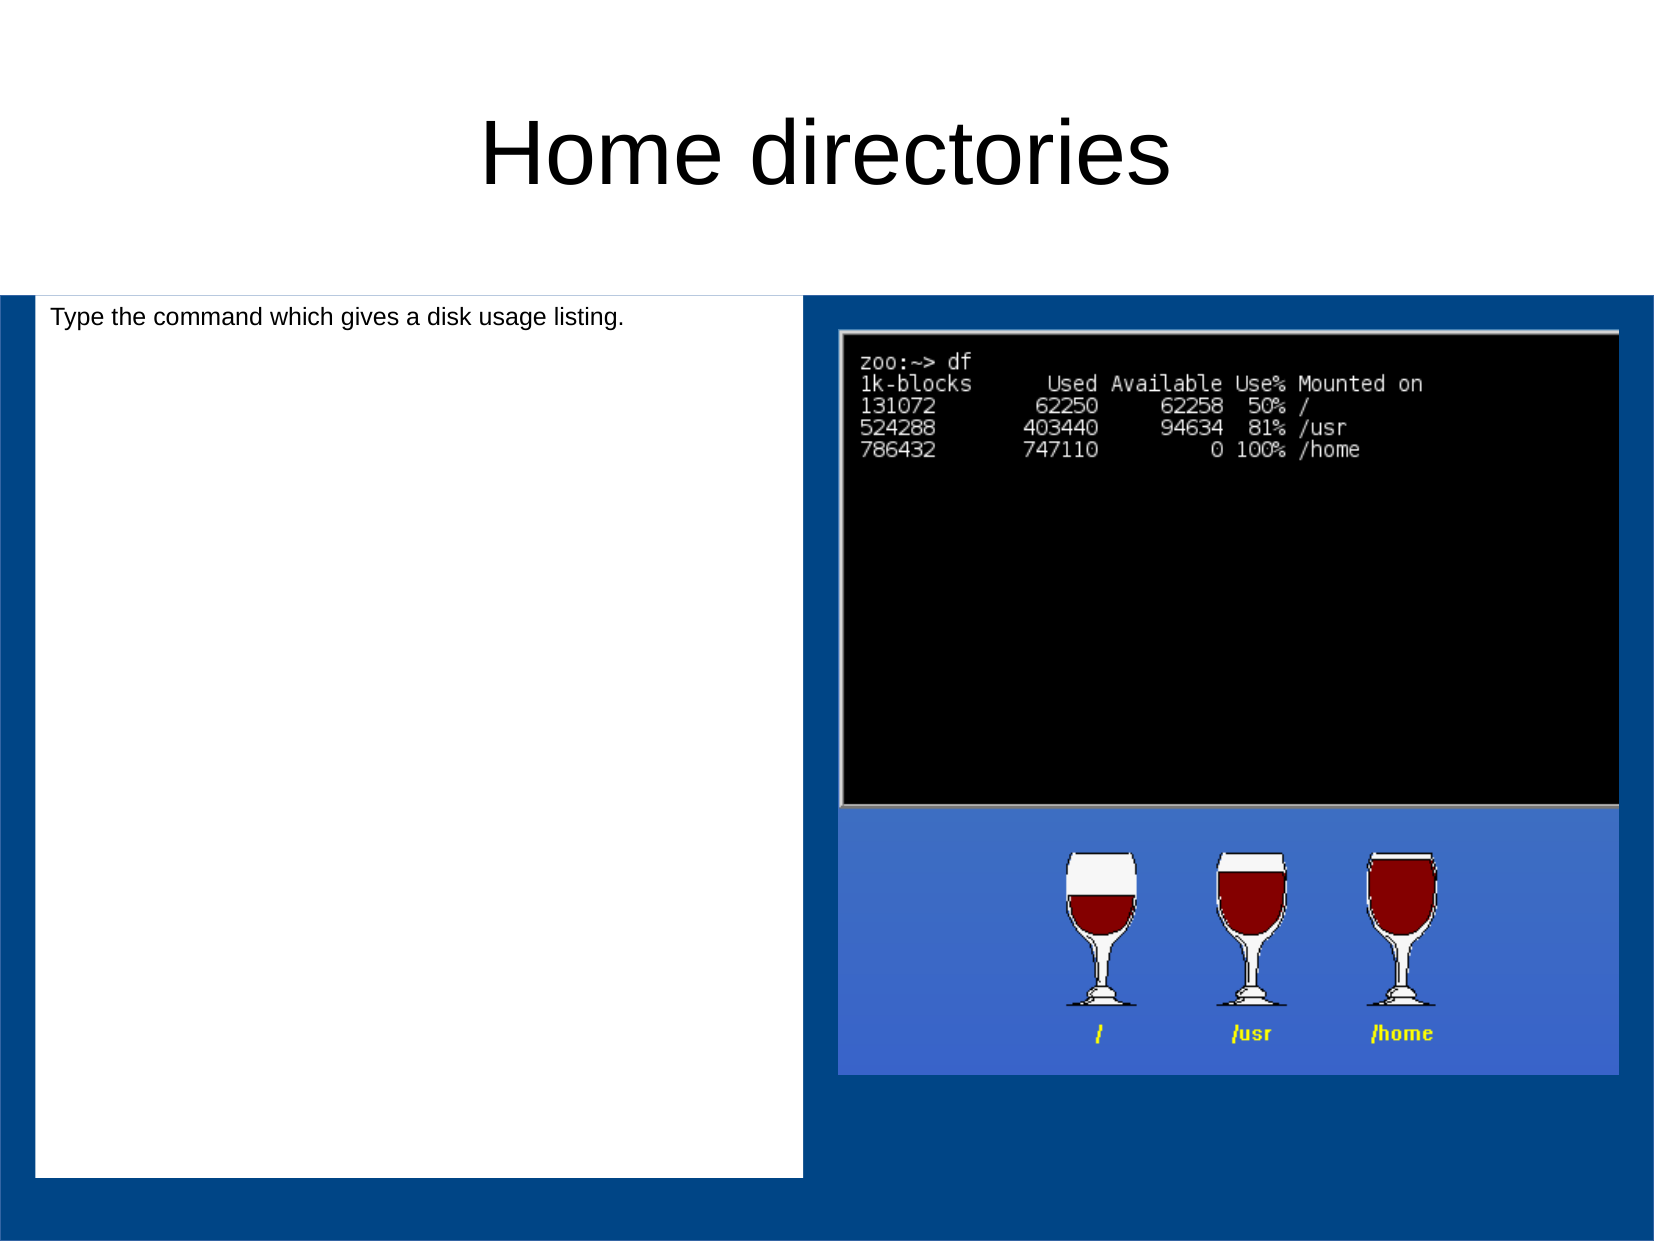

# Home directories
Type the command which gives a disk usage listing.